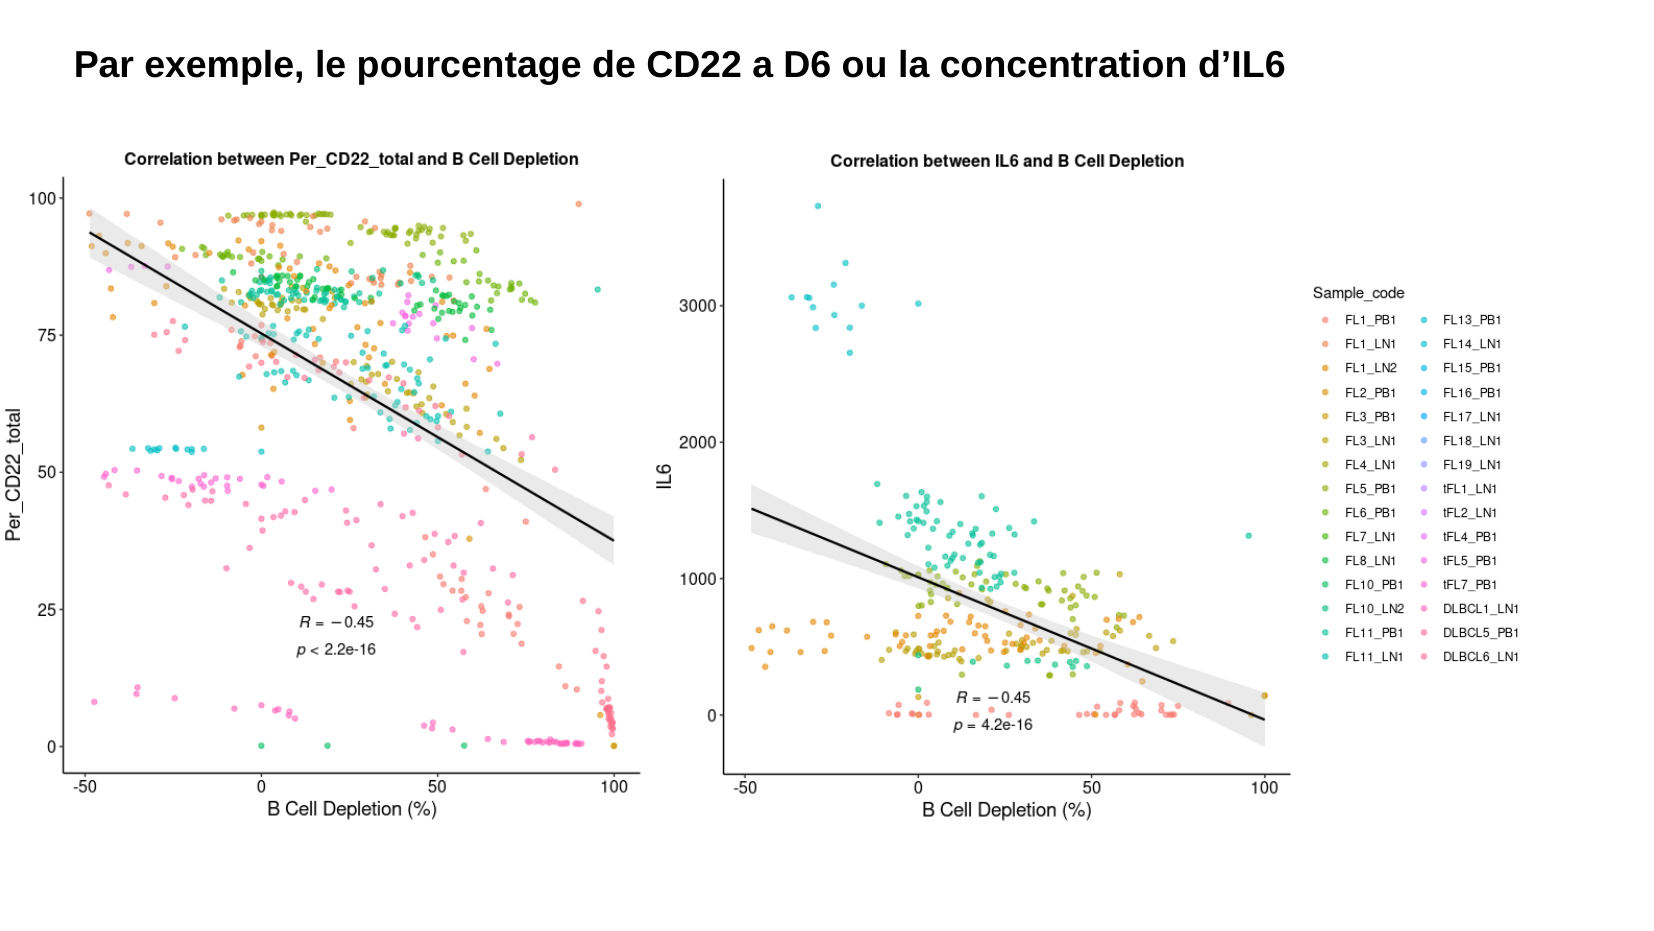

Par exemple, le pourcentage de CD22 a D6 ou la concentration d’IL6